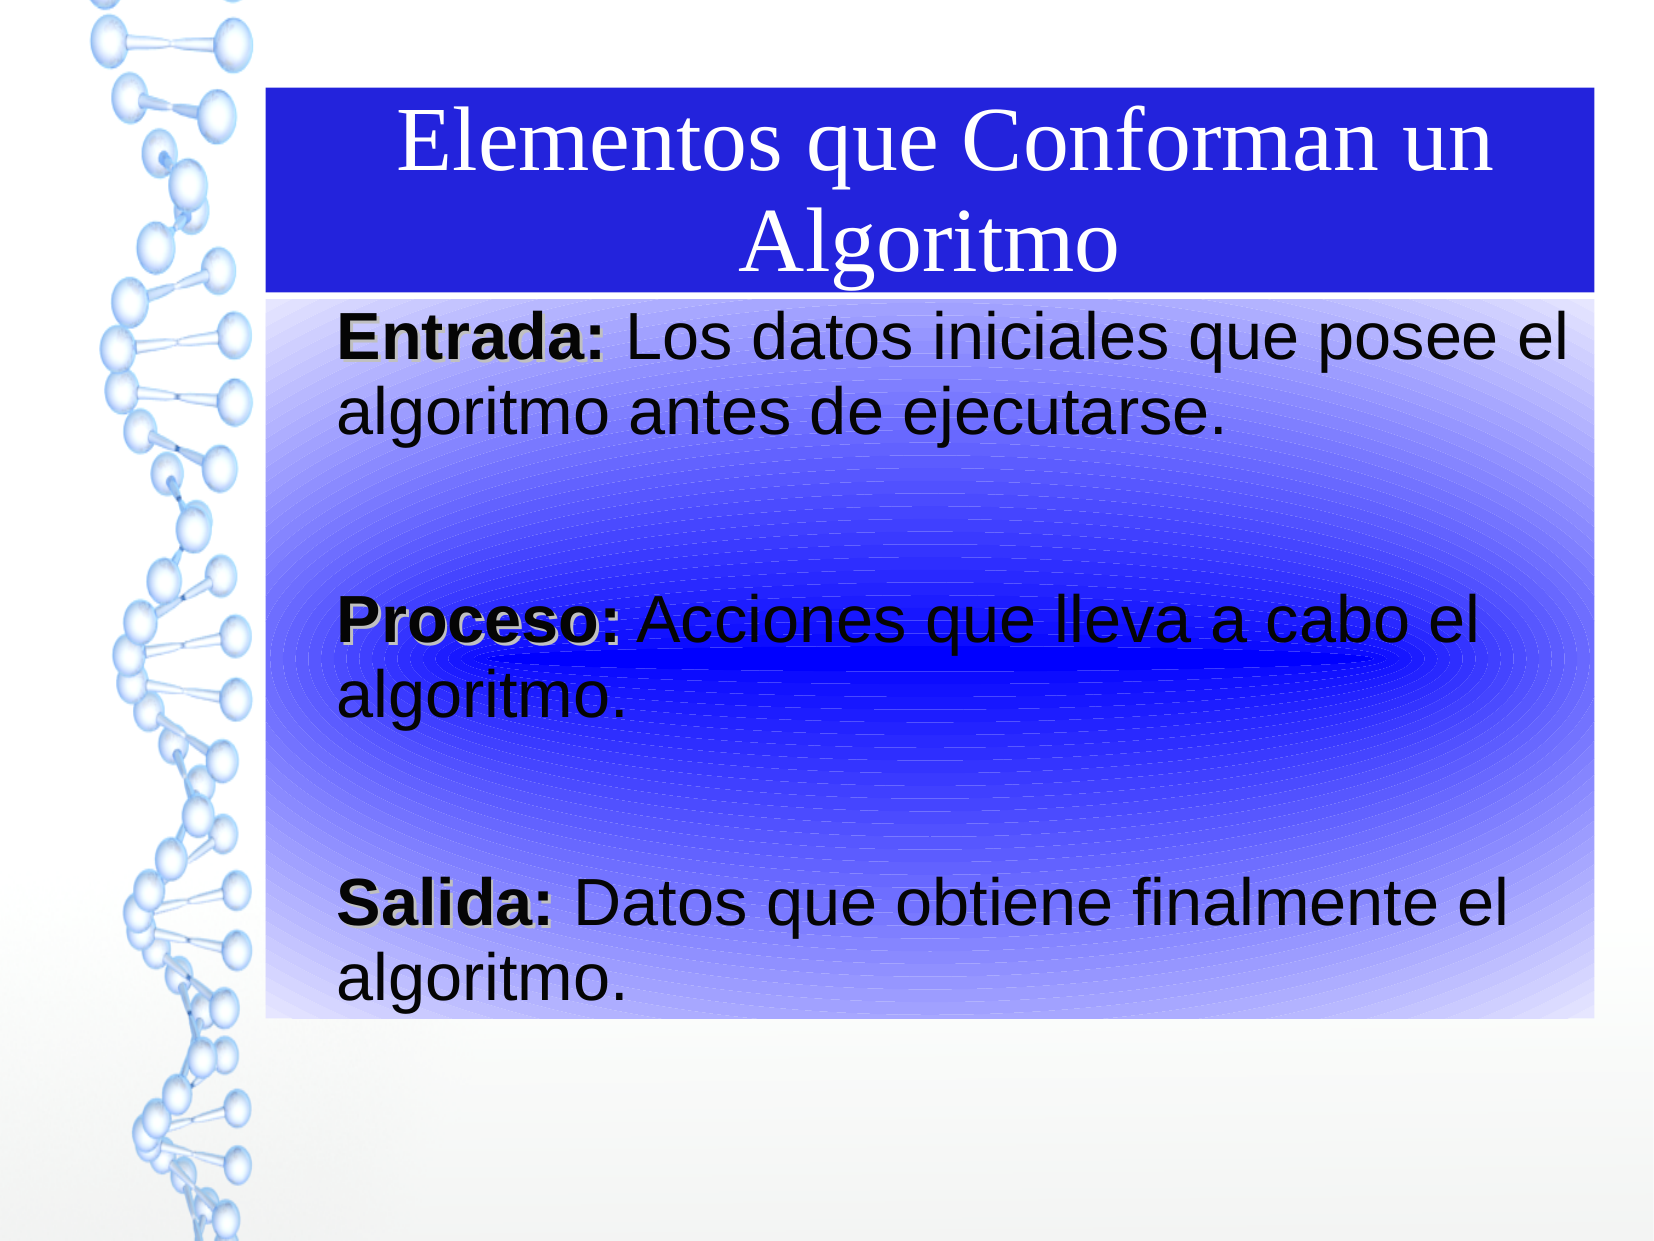

# Elementos que Conforman un Algoritmo
Entrada: Los datos iniciales que posee el algoritmo antes de ejecutarse.
Proceso: Acciones que lleva a cabo el algoritmo.
Salida: Datos que obtiene finalmente el algoritmo.